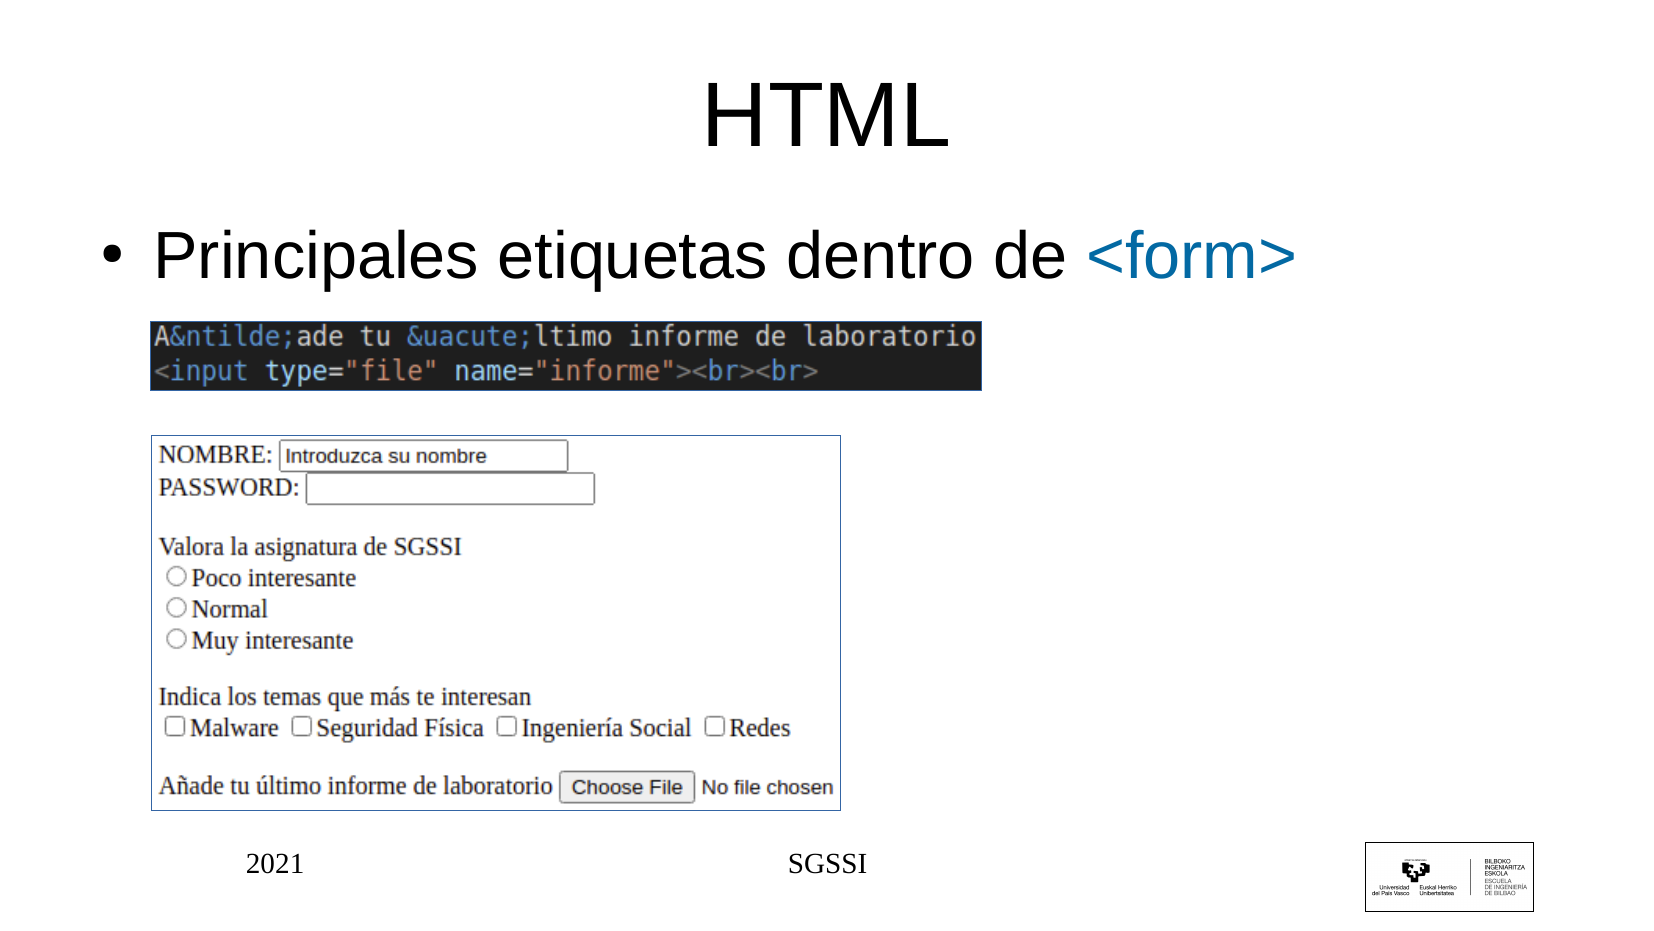

# HTML
Principales etiquetas dentro de <form>